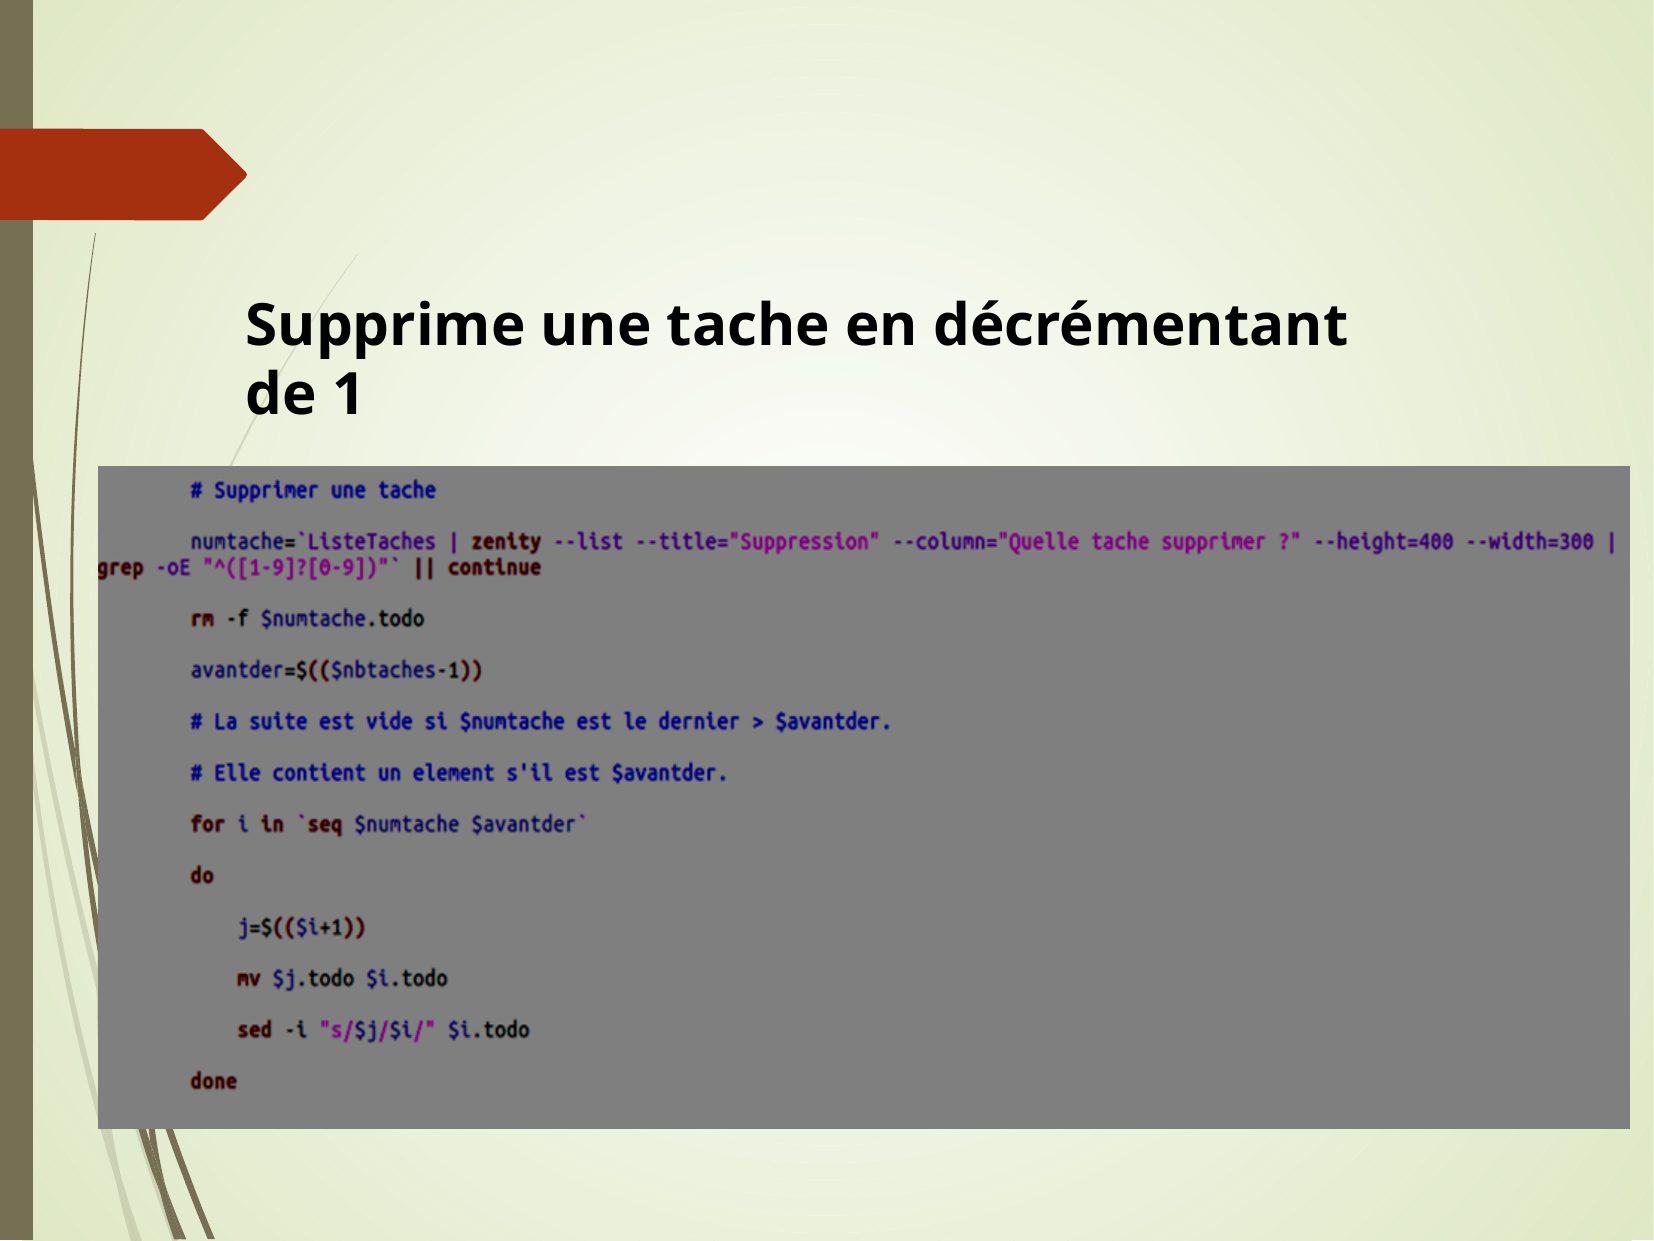

Supprime une tache en décrémentant de 1